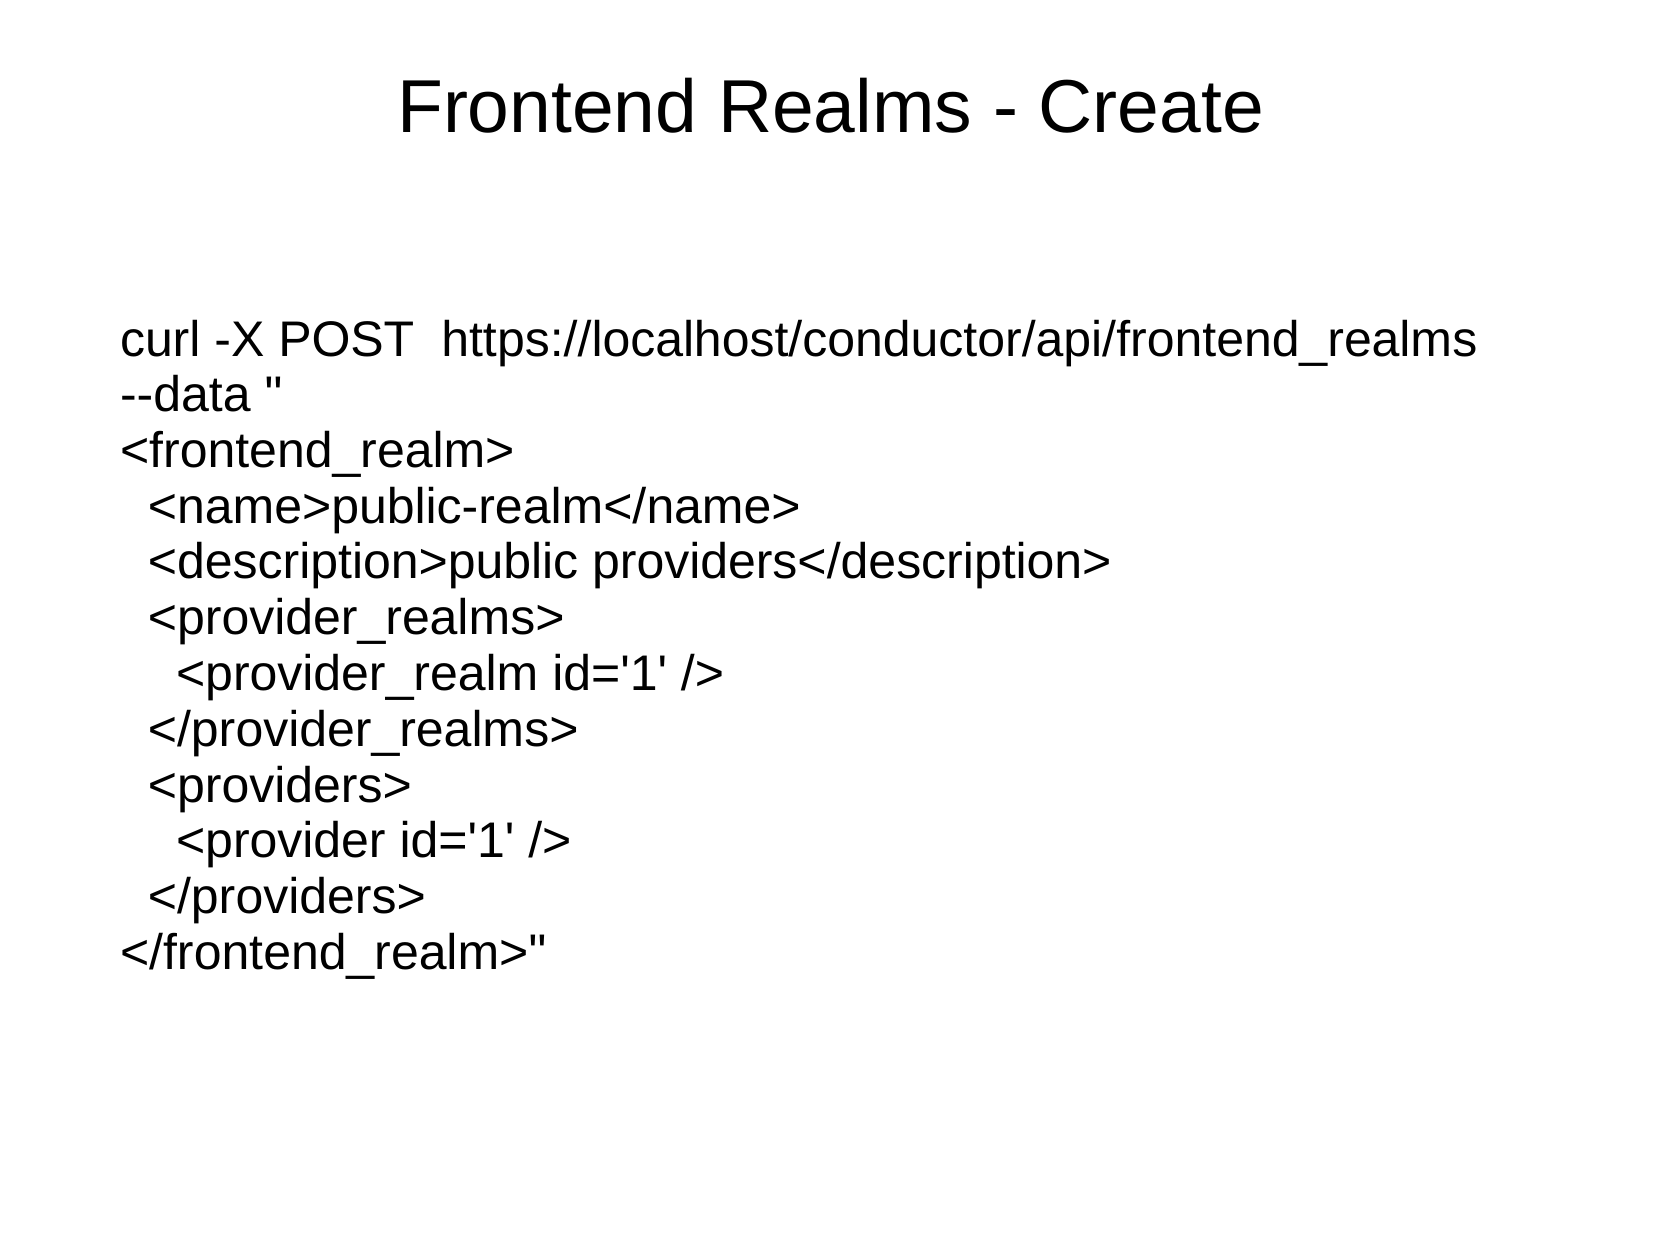

# Frontend Realms - Create
curl -X POST https://localhost/conductor/api/frontend_realms
--data "
<frontend_realm>
 <name>public-realm</name>
 <description>public providers</description>
 <provider_realms>
 <provider_realm id='1' />
 </provider_realms>
 <providers>
 <provider id='1' />
 </providers>
</frontend_realm>"